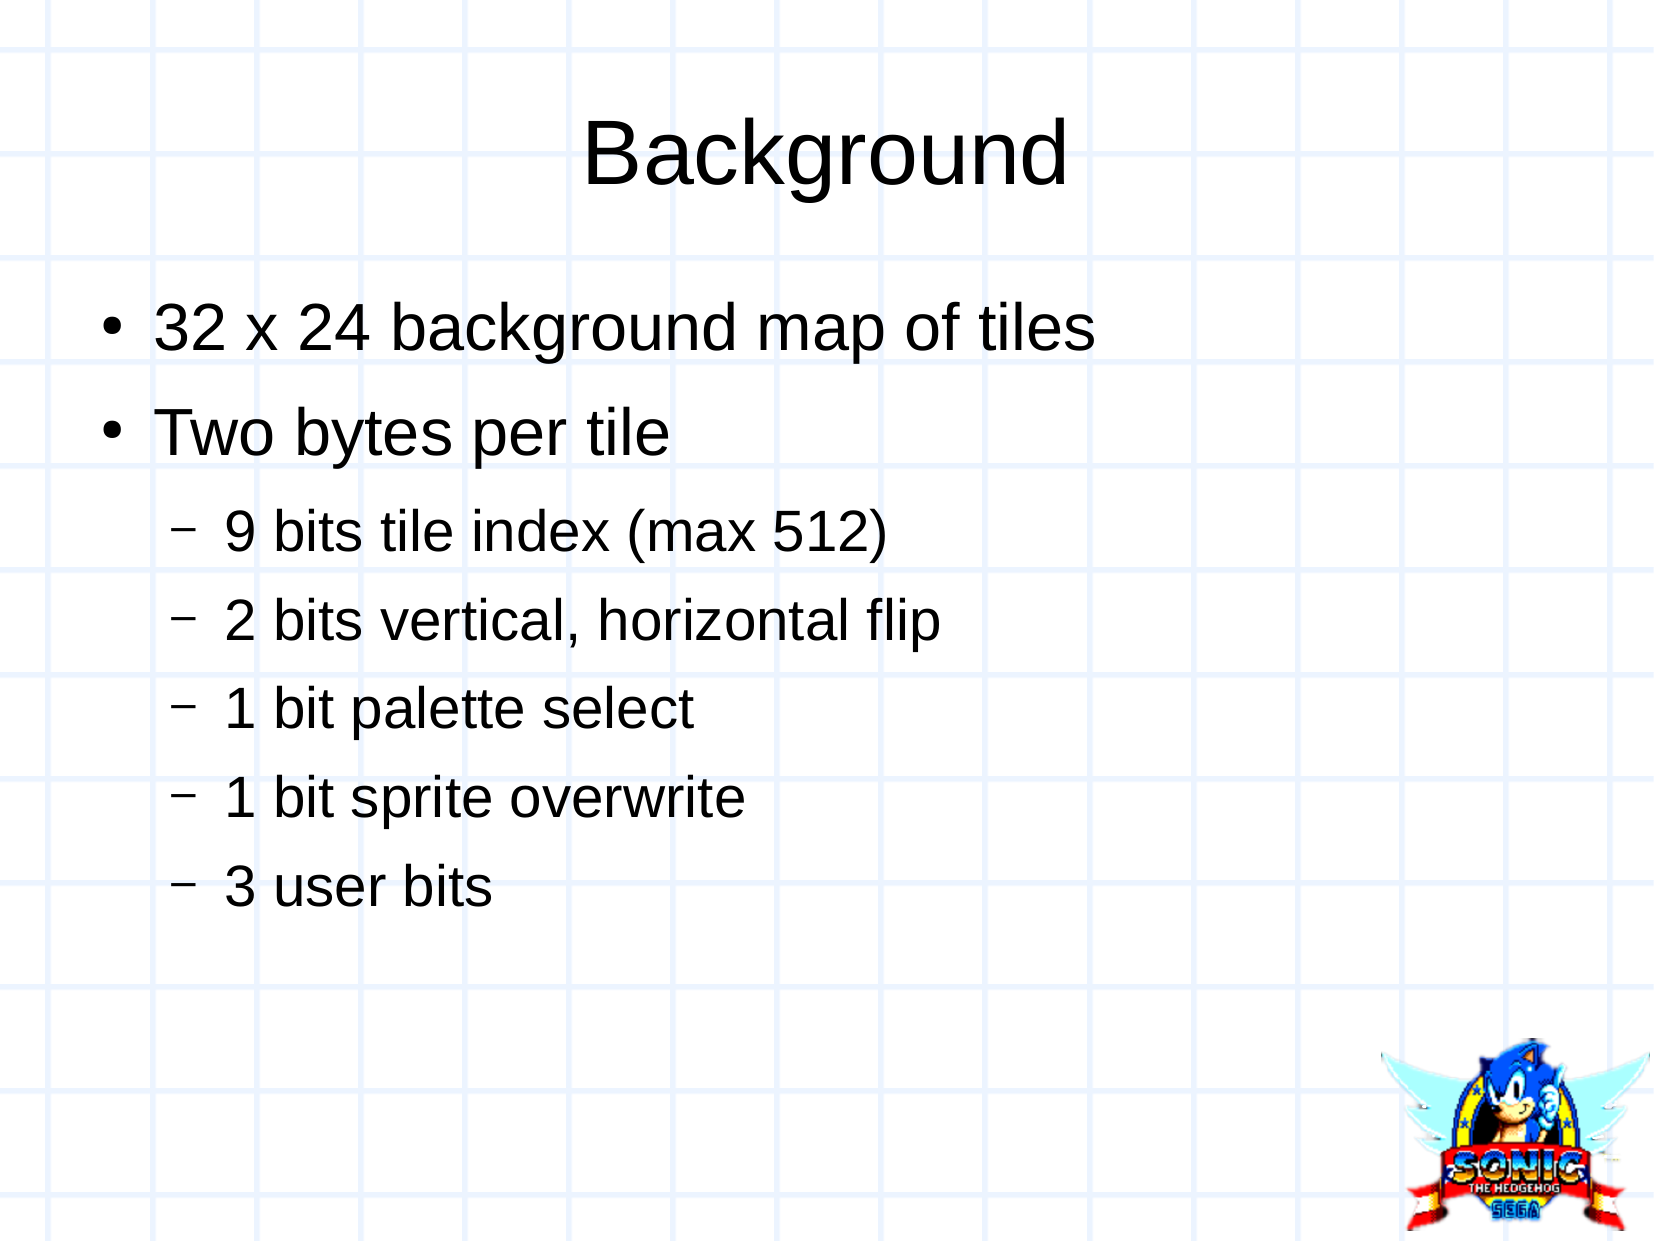

# Background
32 x 24 background map of tiles
Two bytes per tile
9 bits tile index (max 512)
2 bits vertical, horizontal flip
1 bit palette select
1 bit sprite overwrite
3 user bits